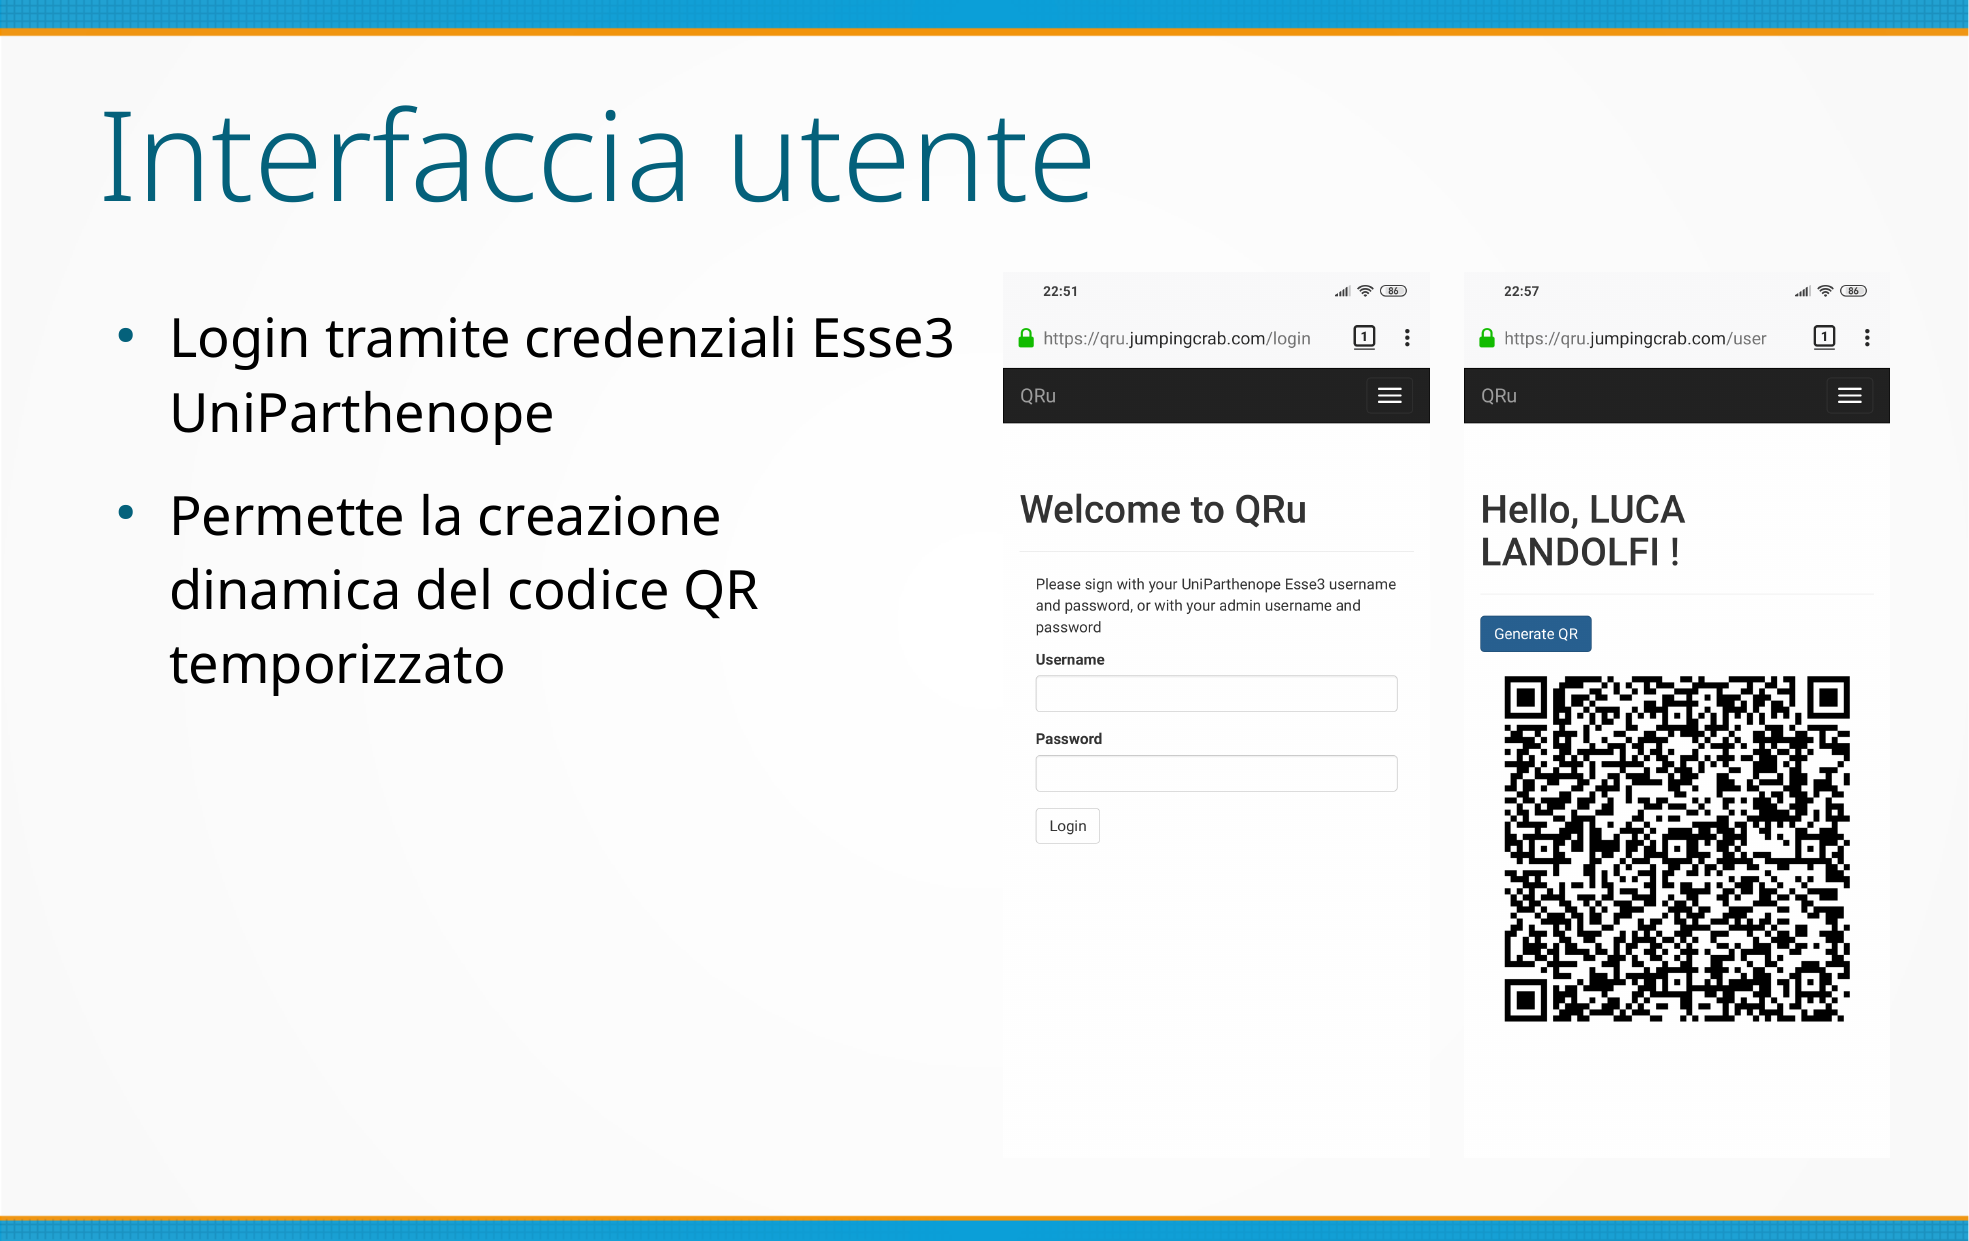

# Interfaccia utente
Login tramite credenziali Esse3 UniParthenope
Permette la creazione dinamica del codice QR temporizzato